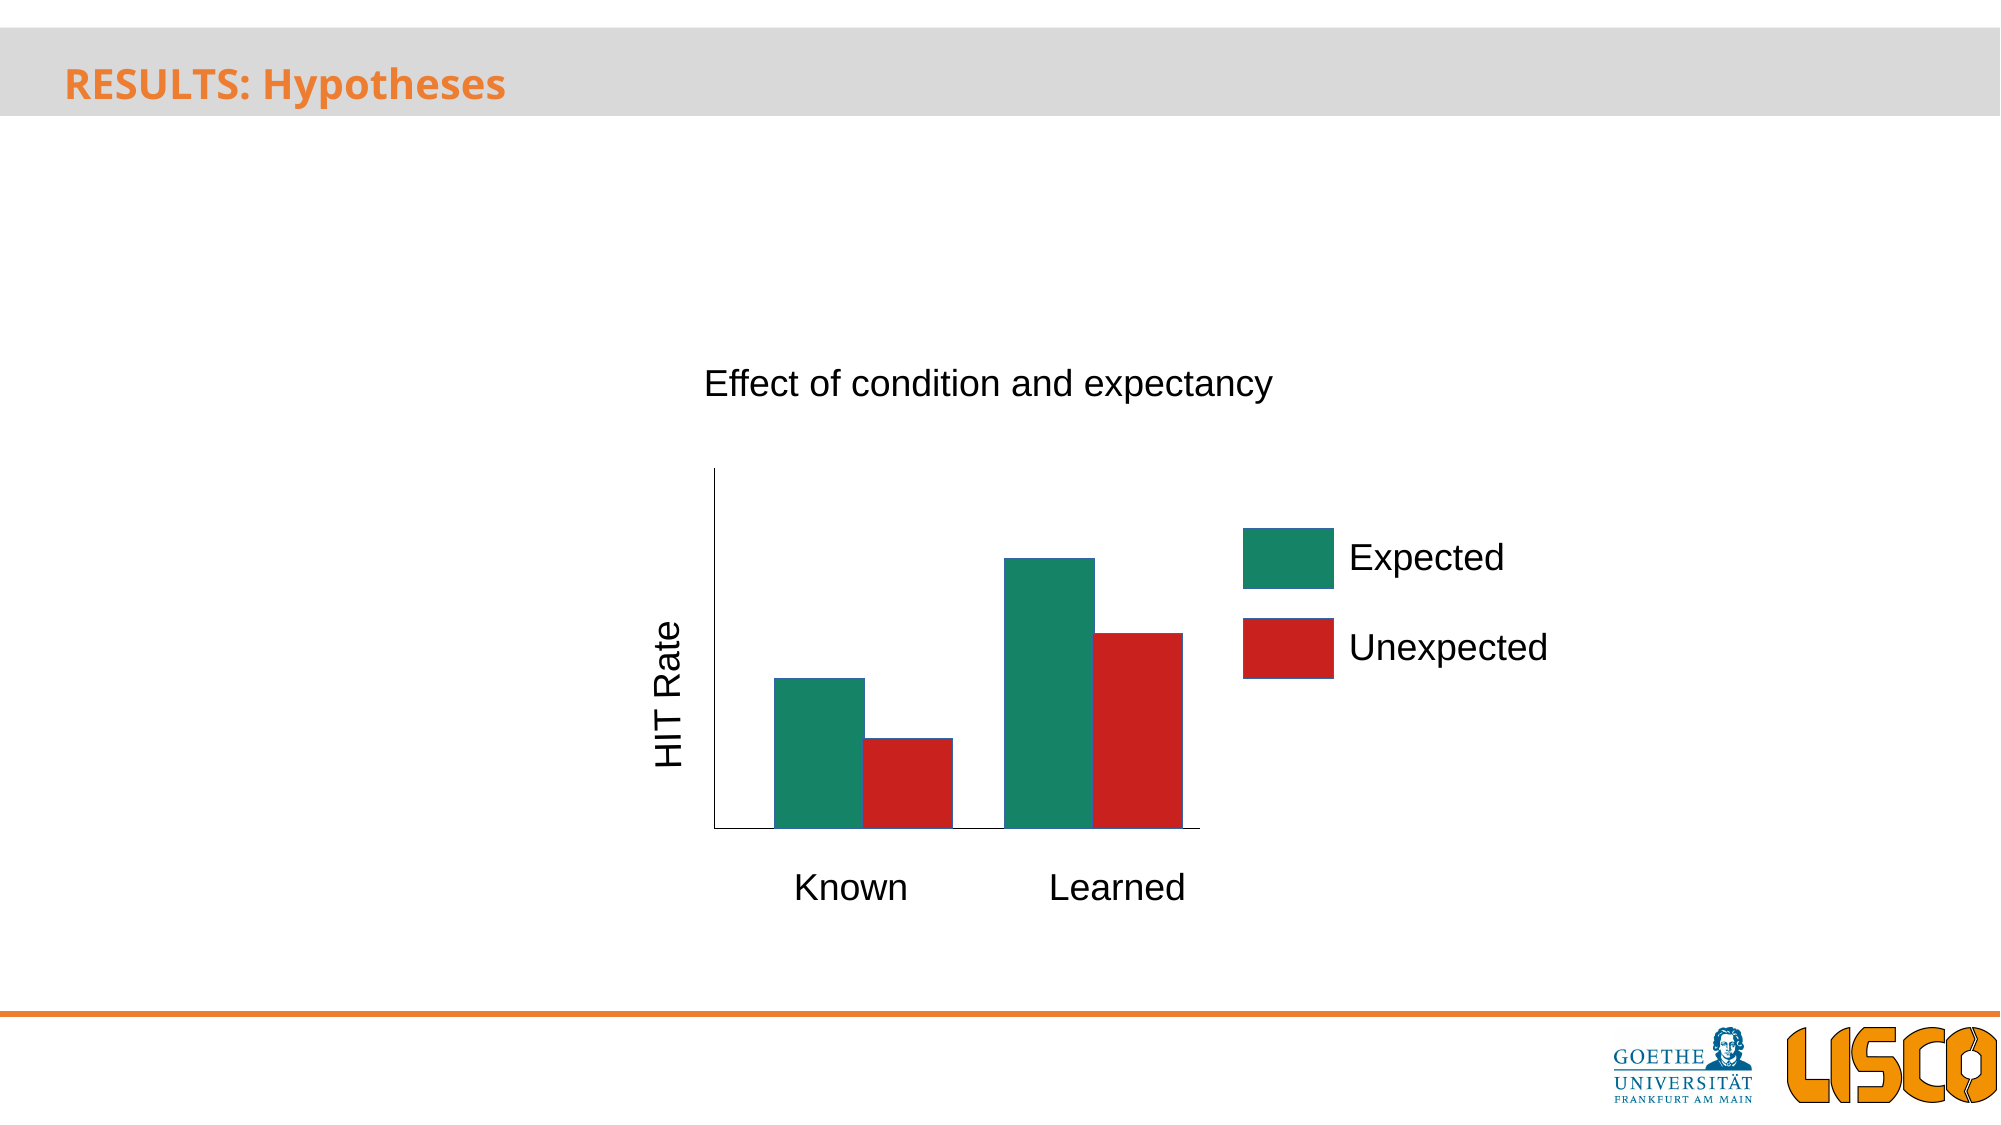

RESULTS: Hypotheses
Effect of condition and expectancy
HIT Rate
Expected
Unexpected
Known
Learned